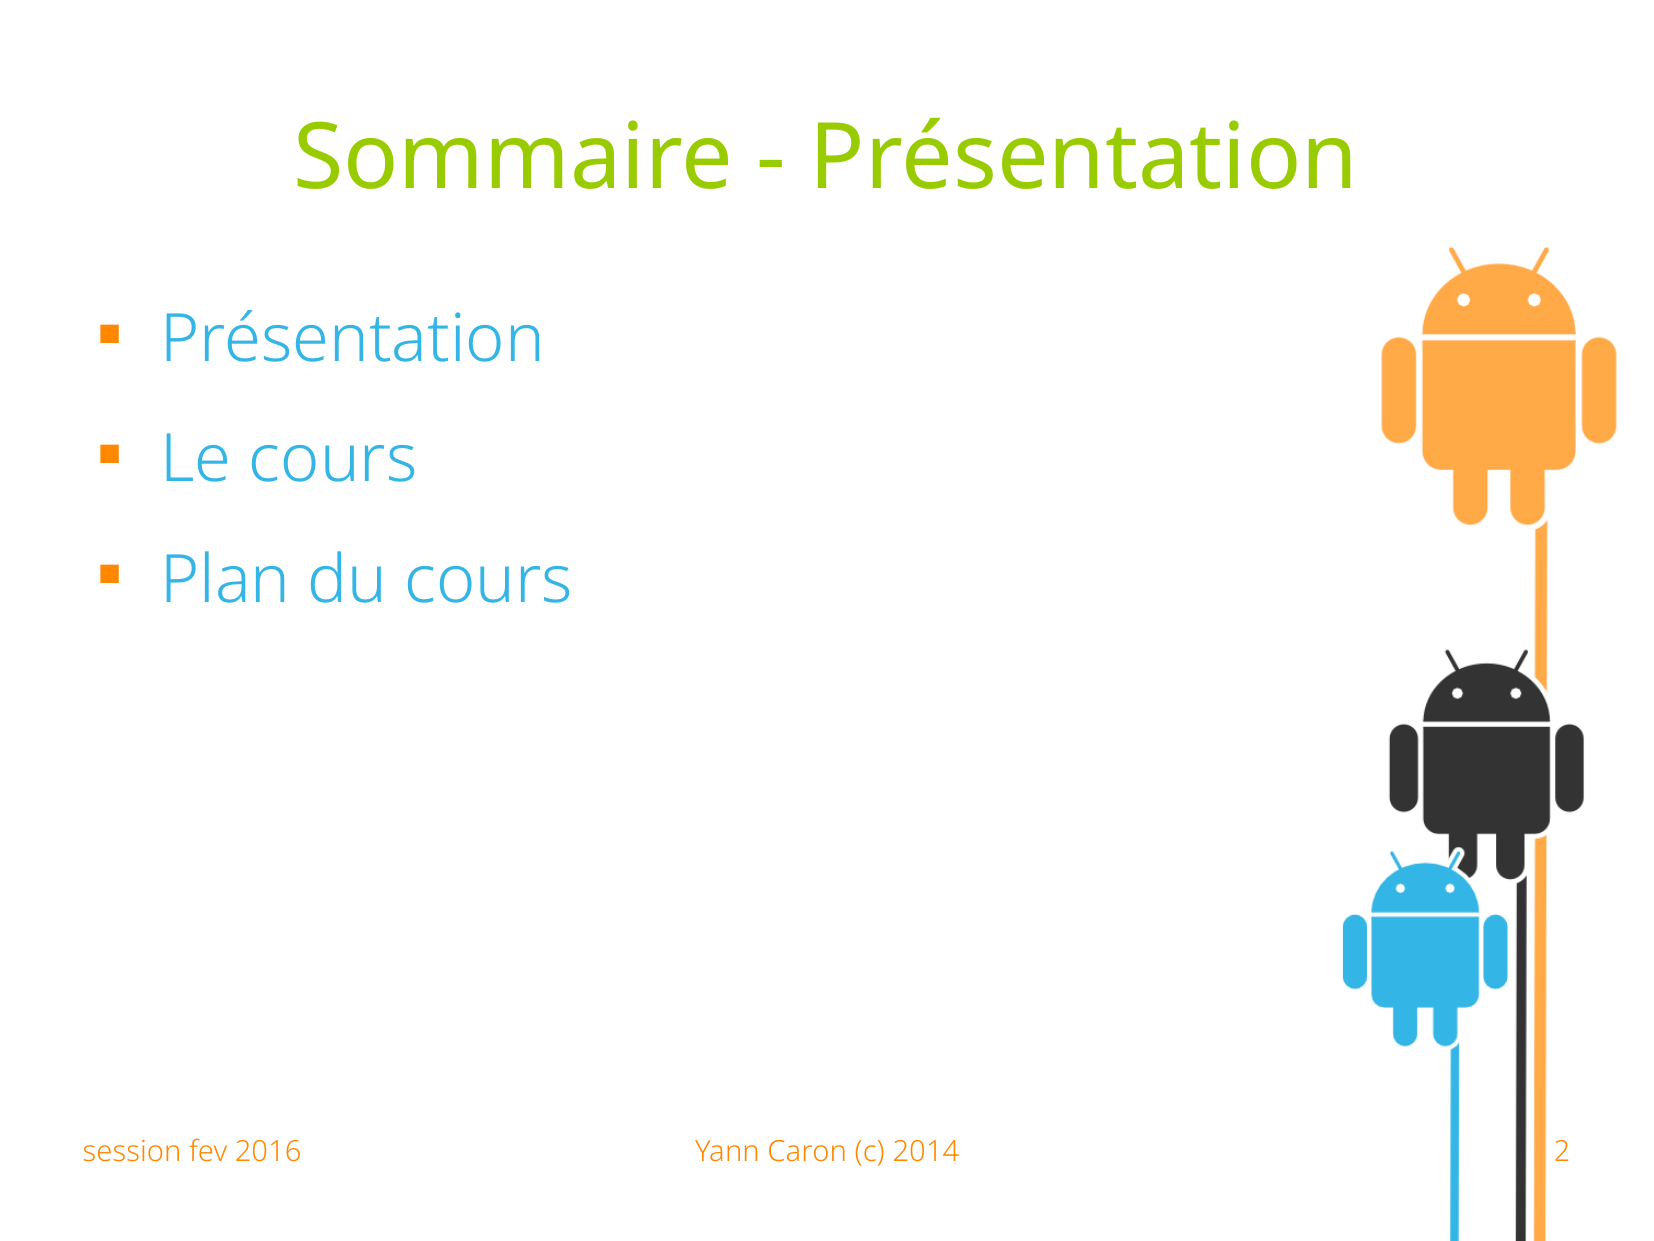

# Sommaire - Présentation
Présentation
Le cours
Plan du cours
session fev 2016
Yann Caron (c) 2014
2